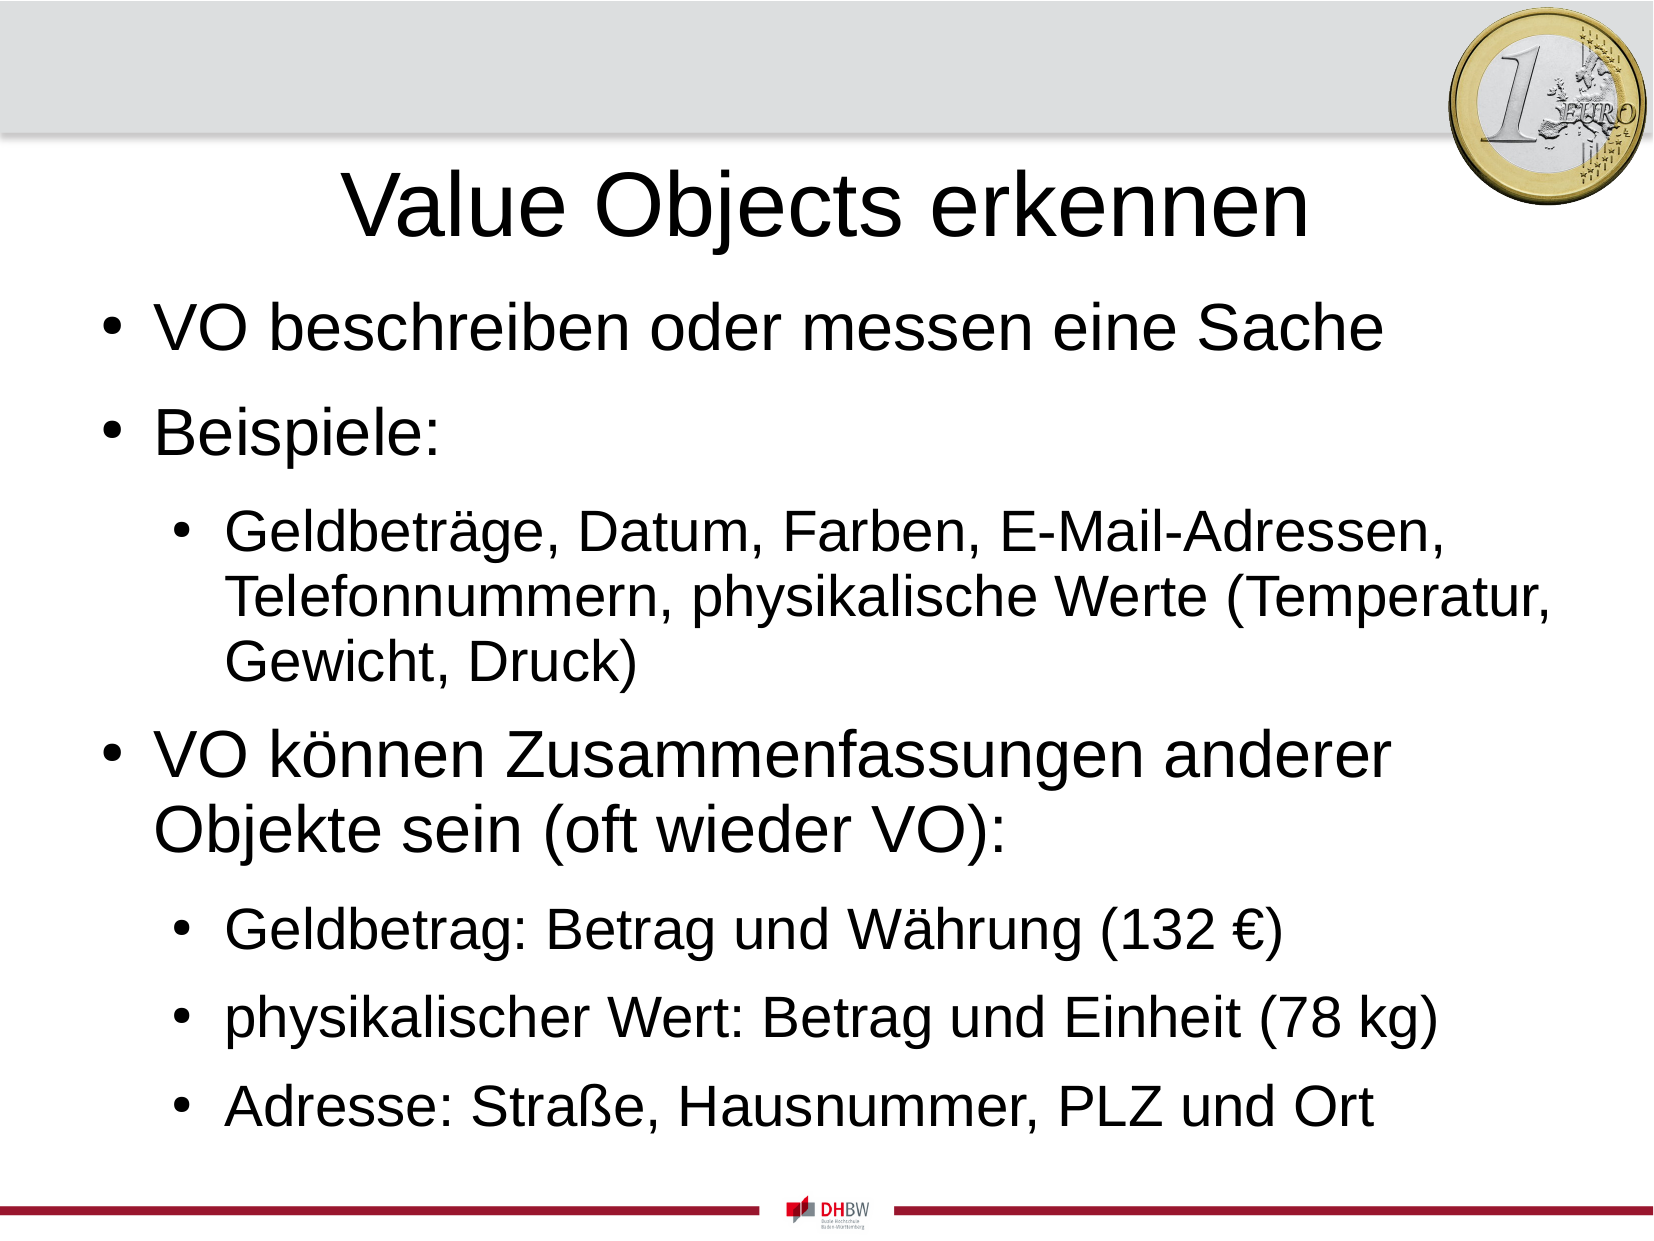

# Value Objects erkennen
VO beschreiben oder messen eine Sache
Beispiele:
Geldbeträge, Datum, Farben, E-Mail-Adressen, Telefonnummern, physikalische Werte (Temperatur, Gewicht, Druck)
VO können Zusammenfassungen anderer Objekte sein (oft wieder VO):
Geldbetrag: Betrag und Währung (132 €)
physikalischer Wert: Betrag und Einheit (78 kg)
Adresse: Straße, Hausnummer, PLZ und Ort